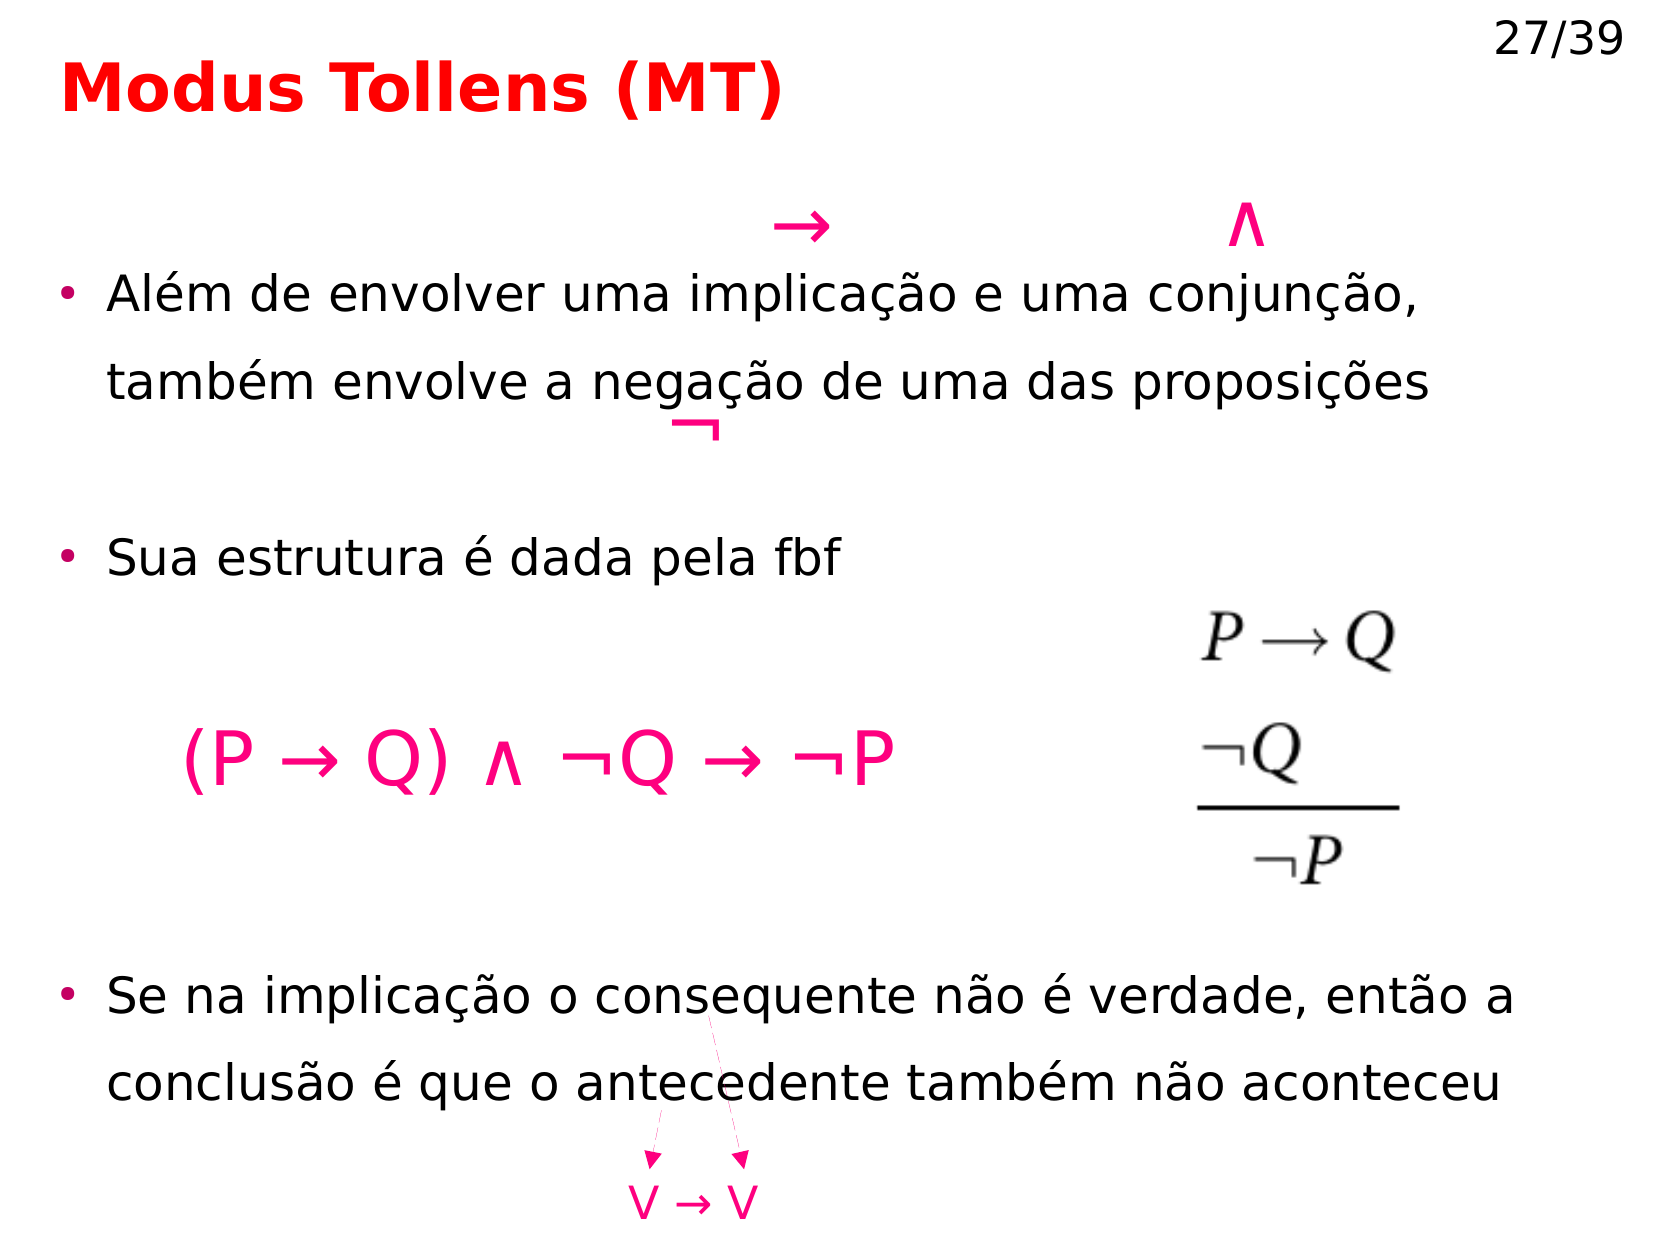

27
# Modus Tollens (MT)
∧
→
Além de envolver uma implicação e uma conjunção, também envolve a negação de uma das proposições
Sua estrutura é dada pela fbf
Se na implicação o consequente não é verdade, então a conclusão é que o antecedente também não aconteceu
¬
(P → Q) ∧ ¬Q → ¬P
V → V